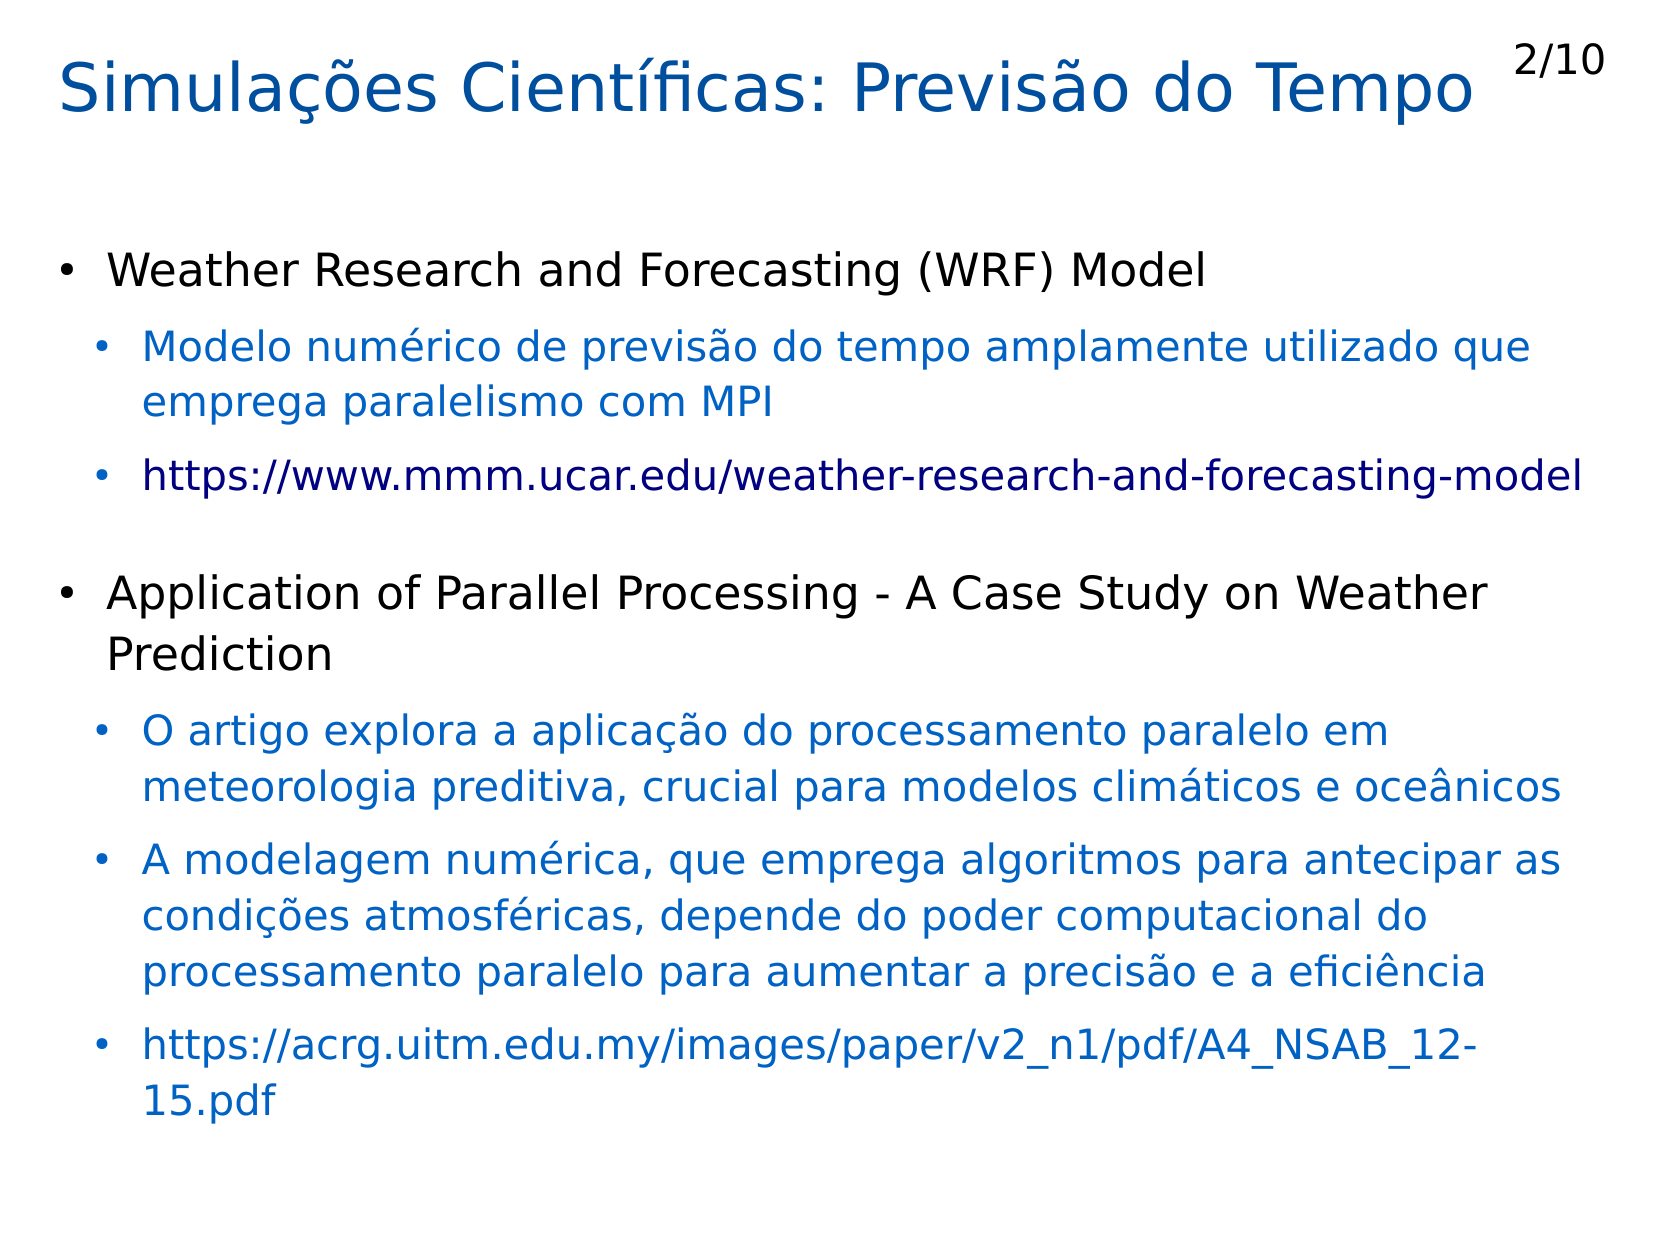

# Simulações Científicas: Previsão do Tempo
2
Weather Research and Forecasting (WRF) Model
Modelo numérico de previsão do tempo amplamente utilizado que emprega paralelismo com MPI
https://www.mmm.ucar.edu/weather-research-and-forecasting-model
Application of Parallel Processing - A Case Study on Weather Prediction
O artigo explora a aplicação do processamento paralelo em meteorologia preditiva, crucial para modelos climáticos e oceânicos
A modelagem numérica, que emprega algoritmos para antecipar as condições atmosféricas, depende do poder computacional do processamento paralelo para aumentar a precisão e a eficiência
https://acrg.uitm.edu.my/images/paper/v2_n1/pdf/A4_NSAB_12-15.pdf